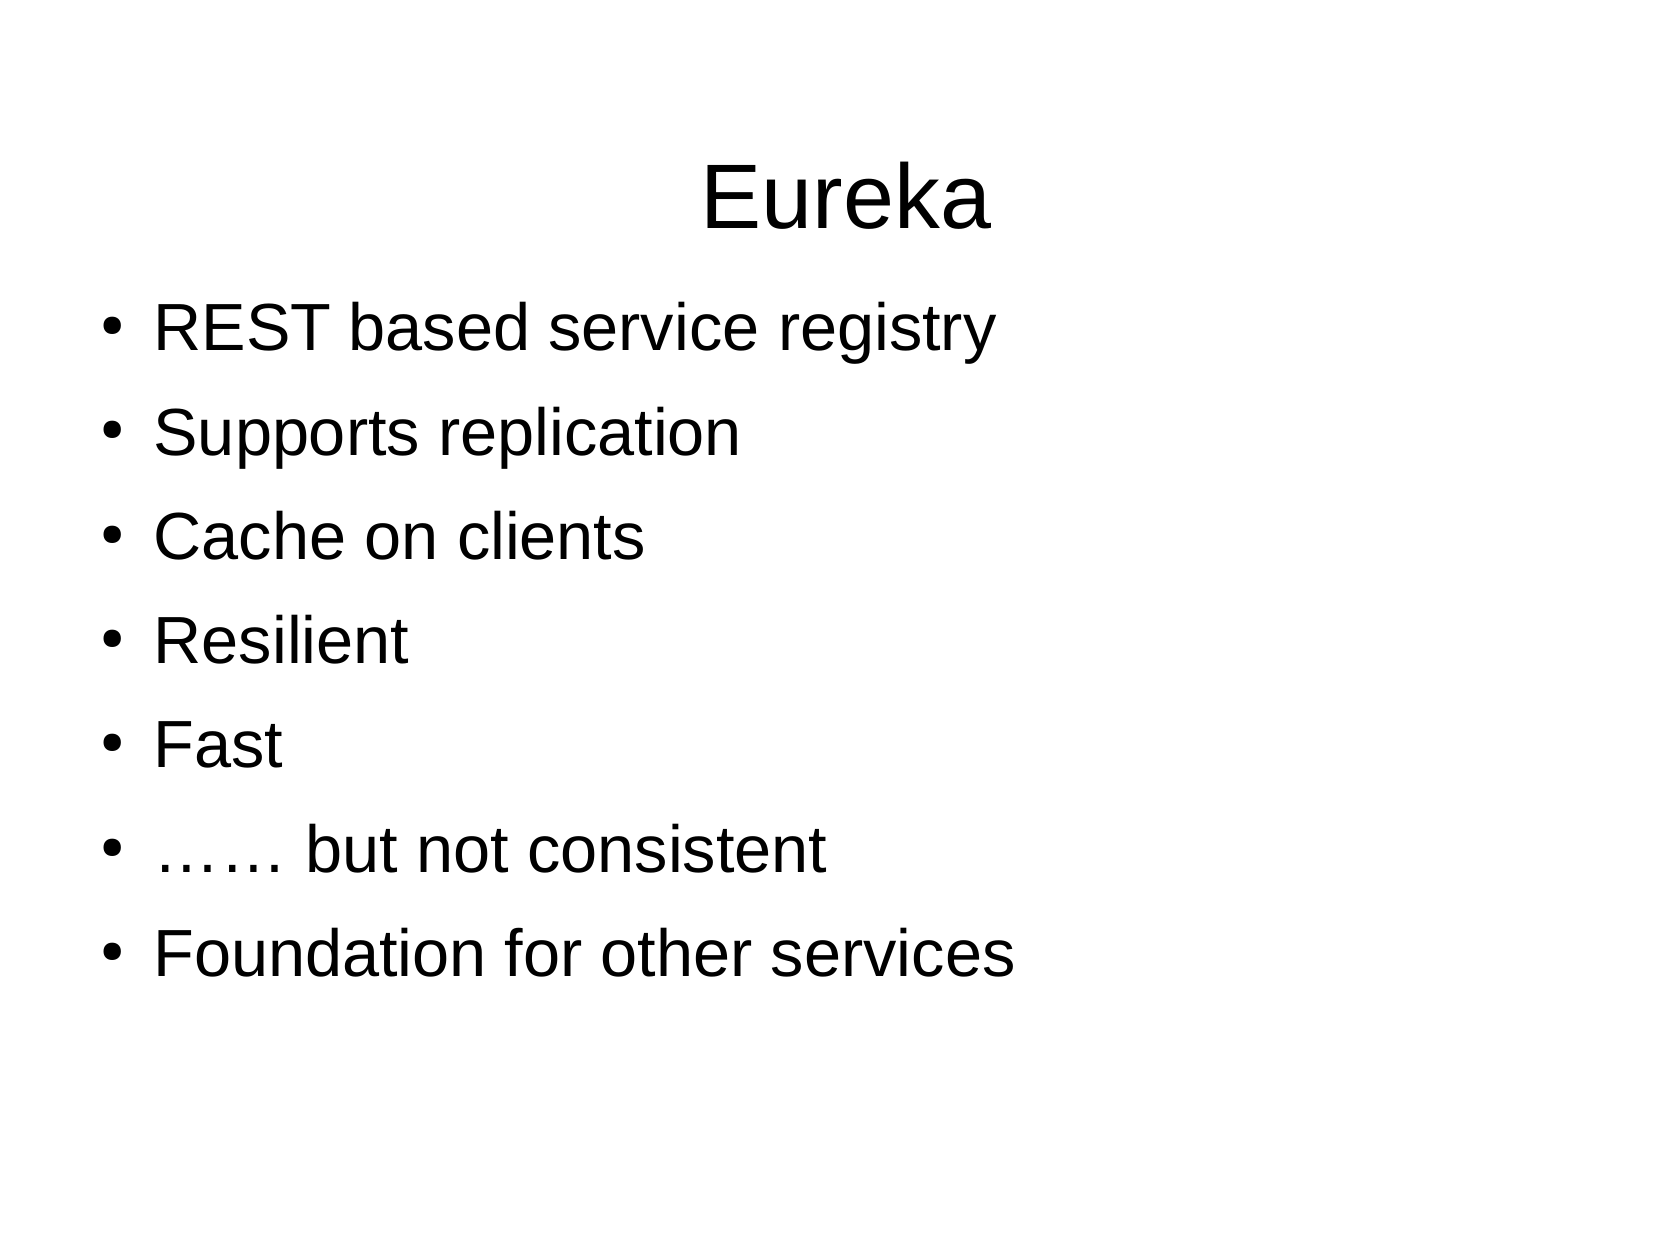

# Eureka
REST based service registry
Supports replication
Cache on clients
Resilient
Fast
…… but not consistent
Foundation for other services